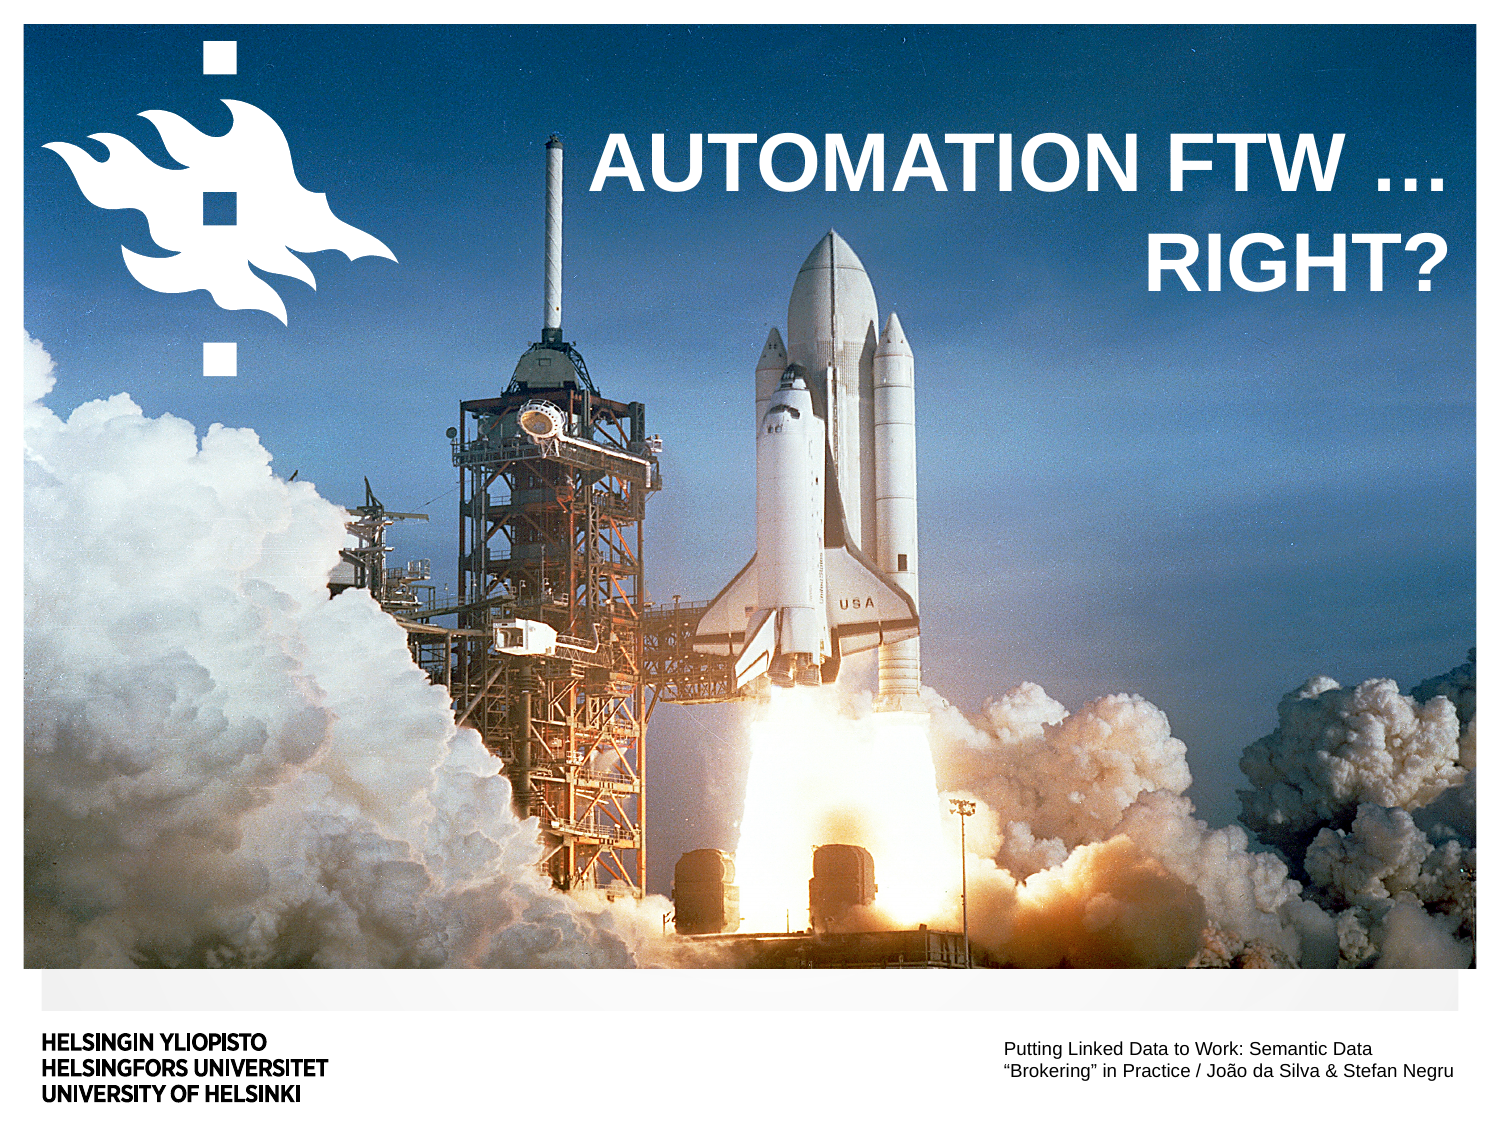

# AUTOMATION FTW …
RIGHT?
Putting Linked Data to Work: Semantic Data “Brokering” in Practice / João da Silva & Stefan Negru